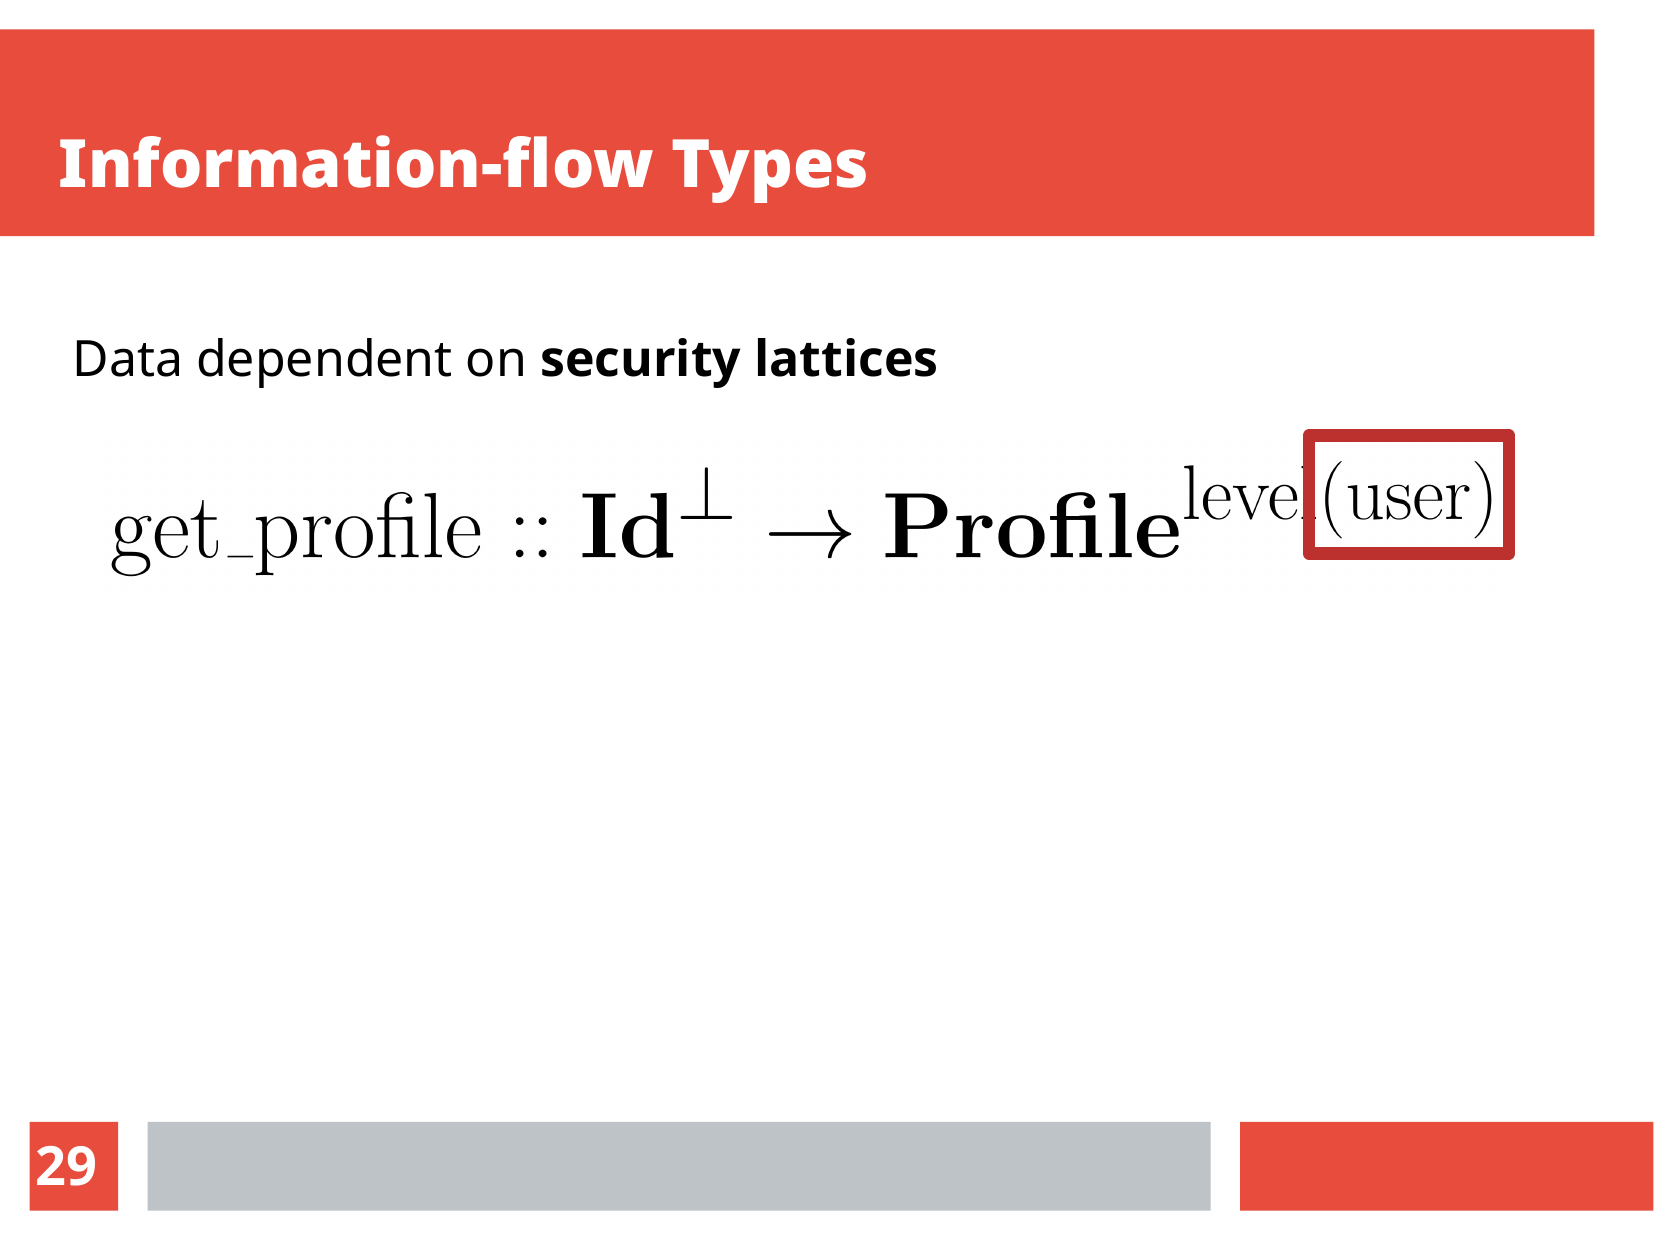

# Information-flow Types
Data dependent on security lattices
29
86